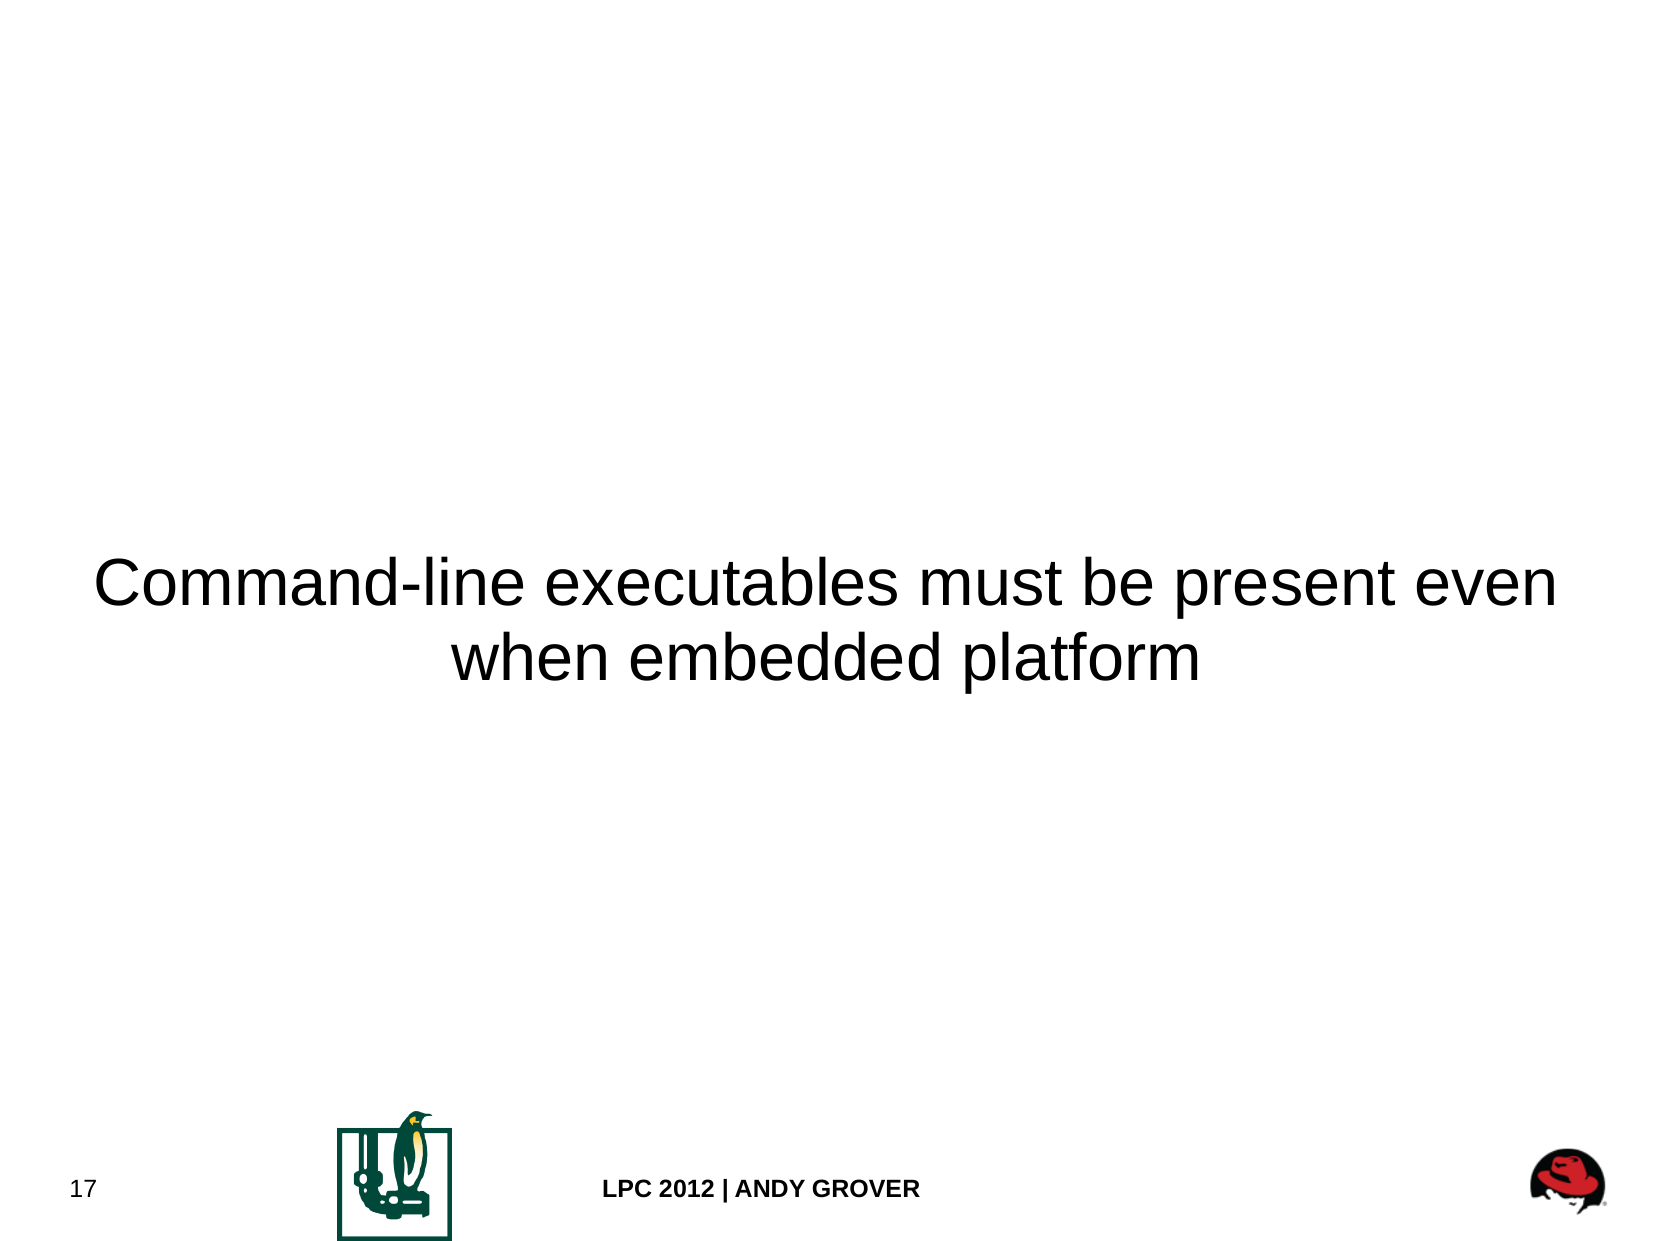

# Command-line executables must be present even when embedded platform